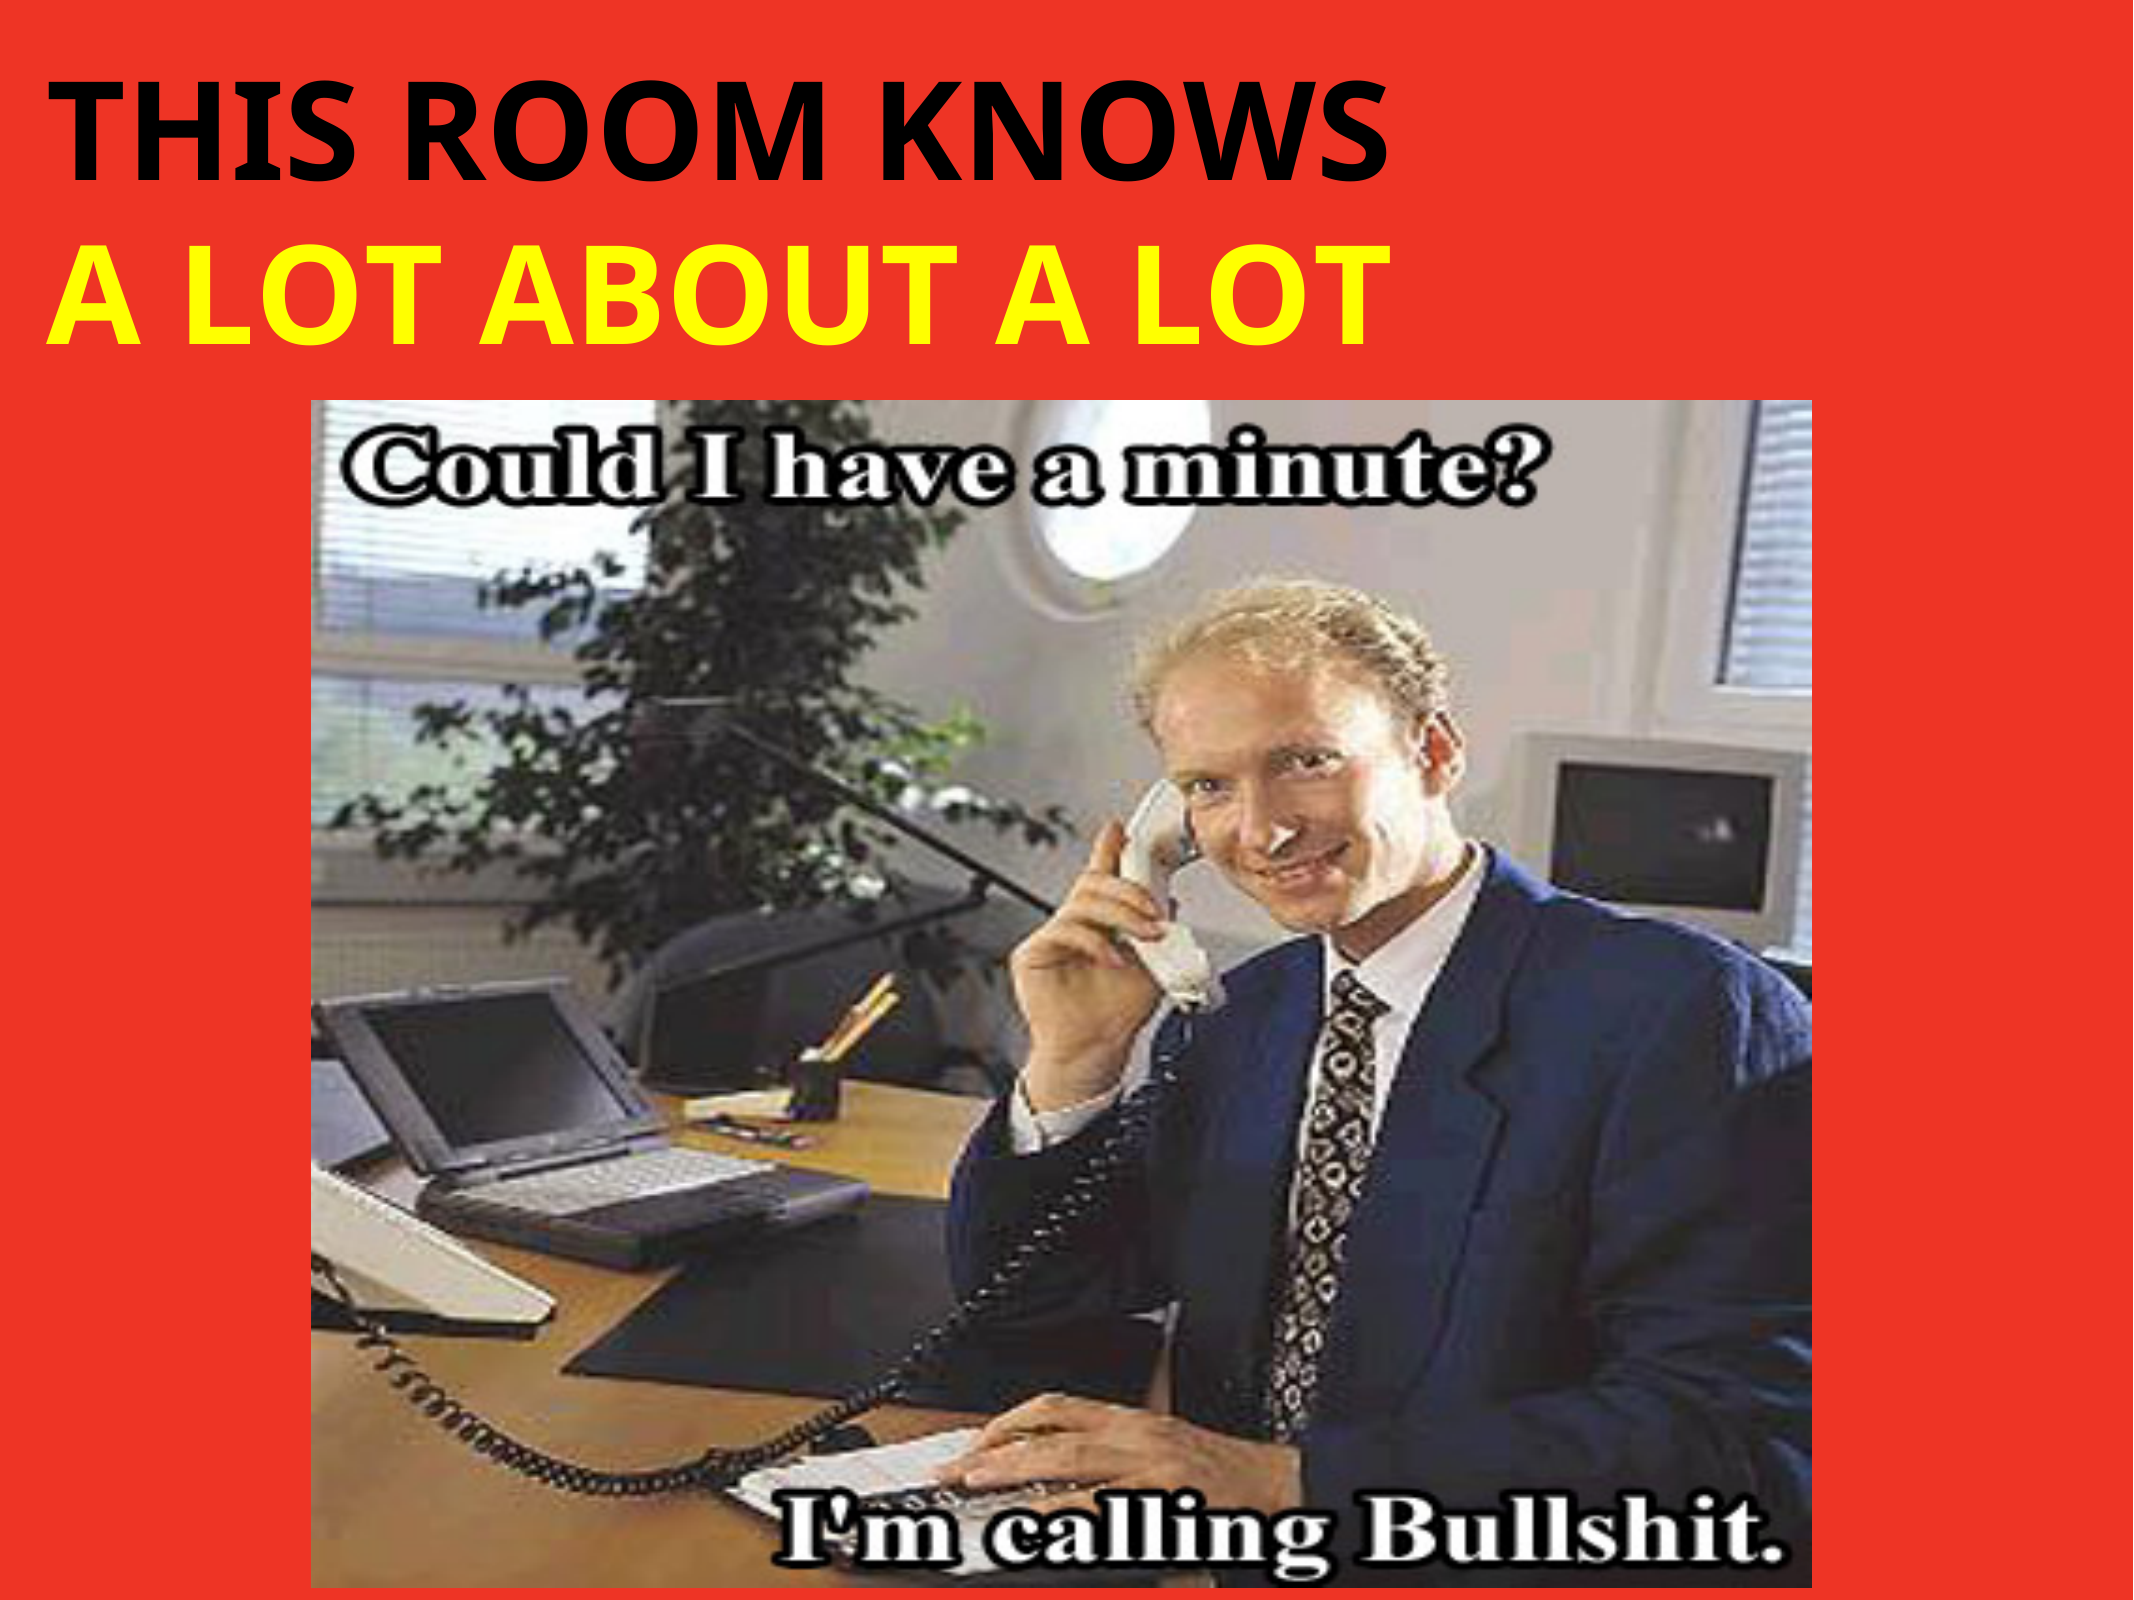

THIS ROOM KNOWS
A LOT ABOUT A LOT